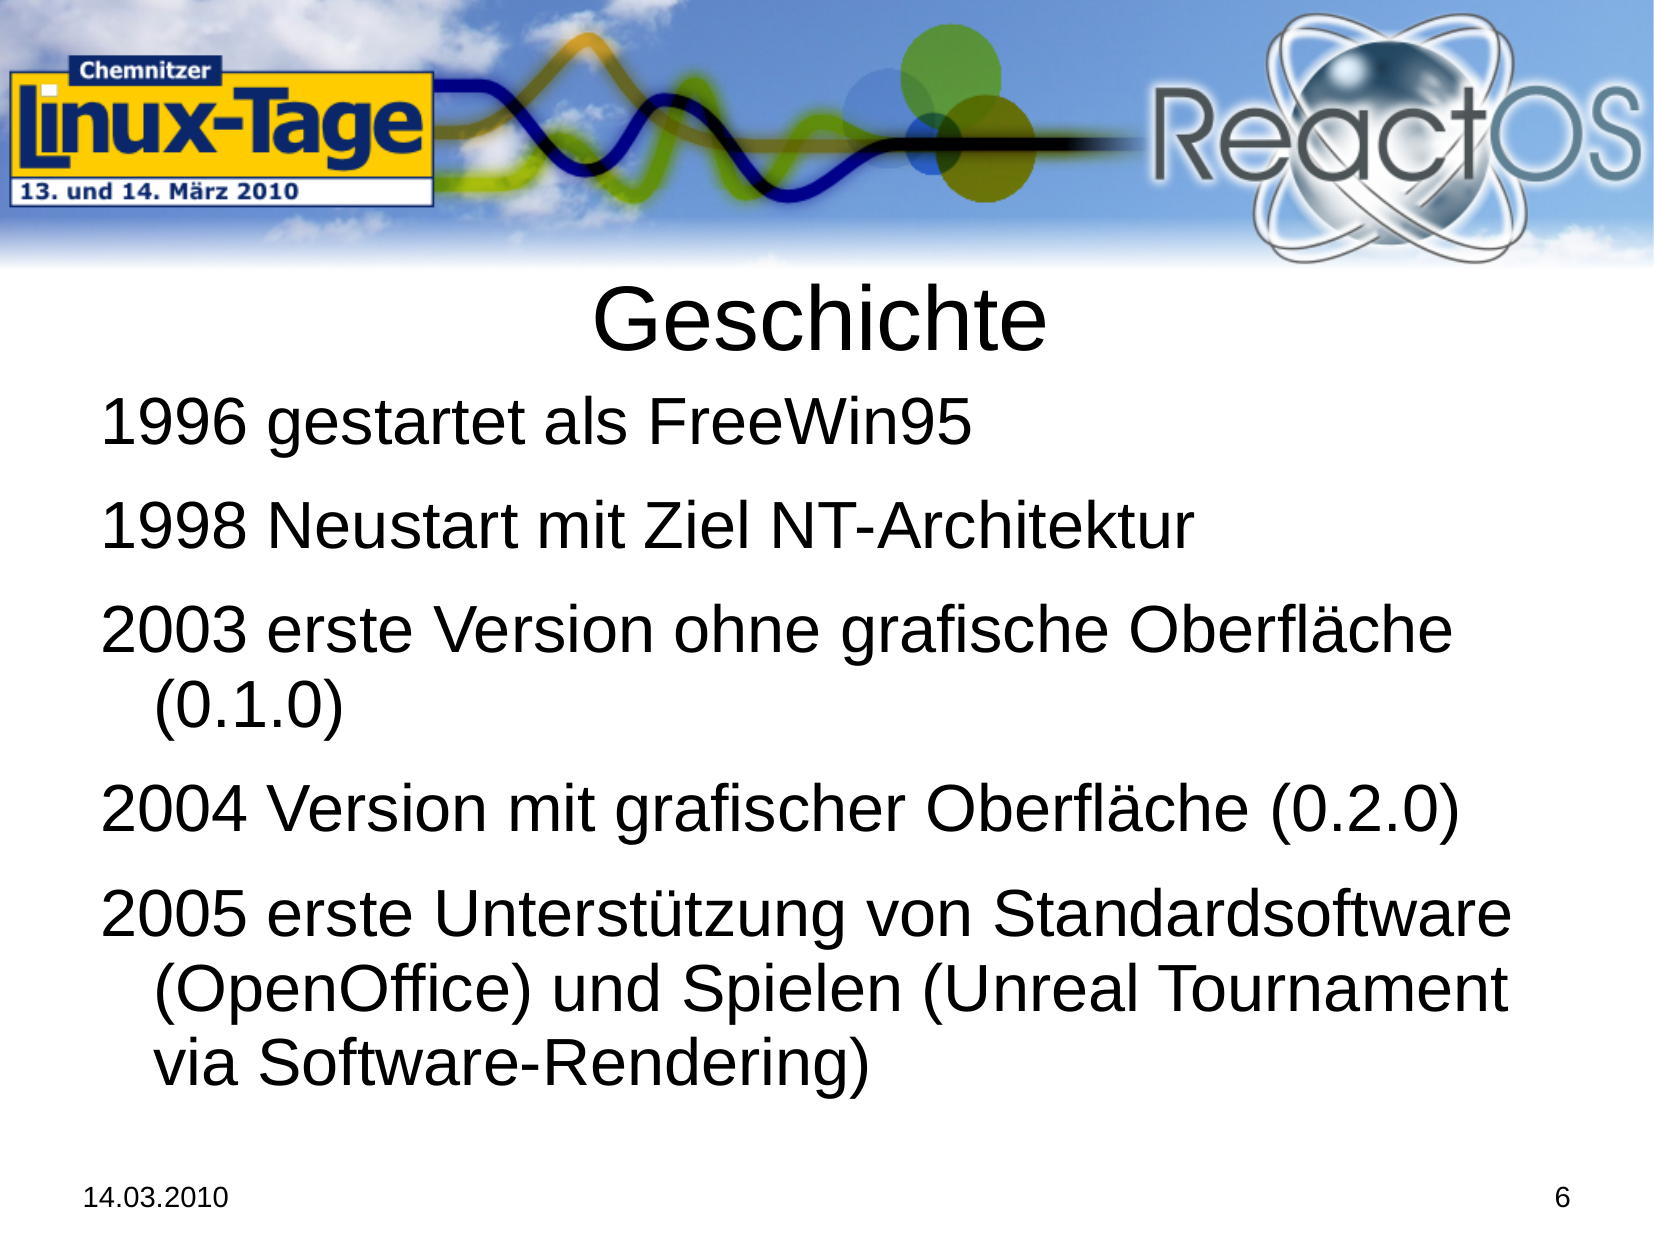

# Geschichte
1996 gestartet als FreeWin95
1998 Neustart mit Ziel NT-Architektur
2003 erste Version ohne grafische Oberfläche (0.1.0)
2004 Version mit grafischer Oberfläche (0.2.0)
2005 erste Unterstützung von Standardsoftware (OpenOffice) und Spielen (Unreal Tournament via Software-Rendering)
14.03.2010
6